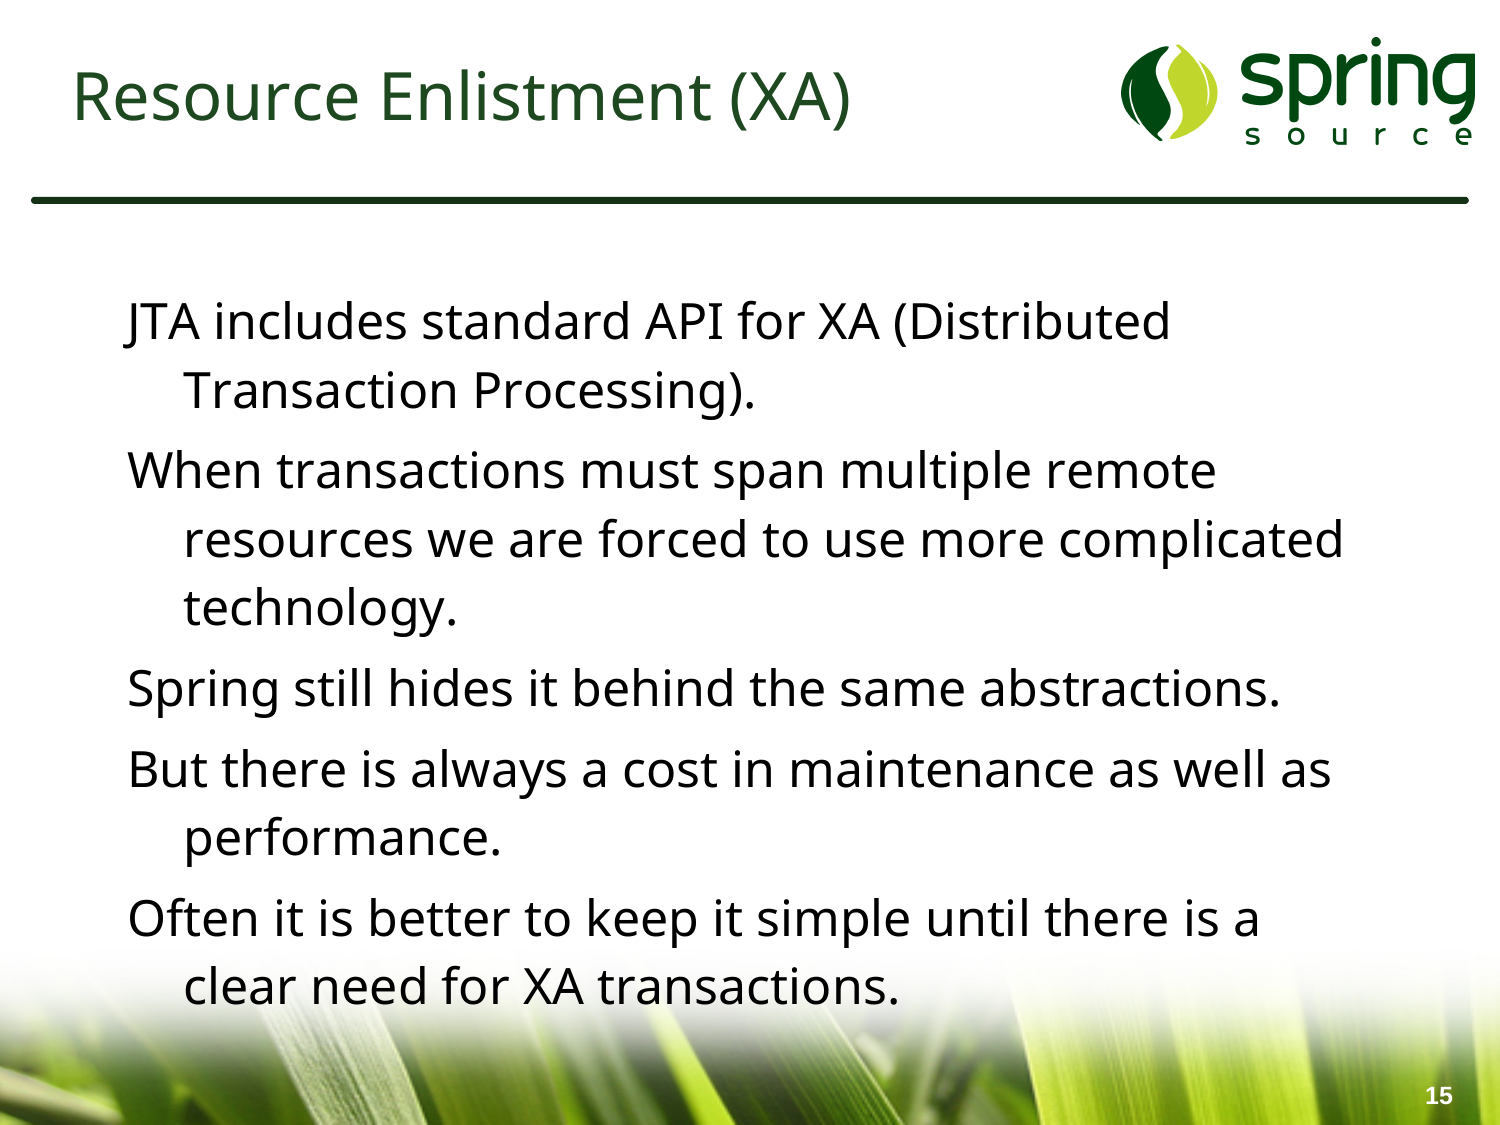

# Resource Enlistment (XA)
JTA includes standard API for XA (Distributed Transaction Processing).
When transactions must span multiple remote resources we are forced to use more complicated technology.
Spring still hides it behind the same abstractions.
But there is always a cost in maintenance as well as performance.
Often it is better to keep it simple until there is a clear need for XA transactions.